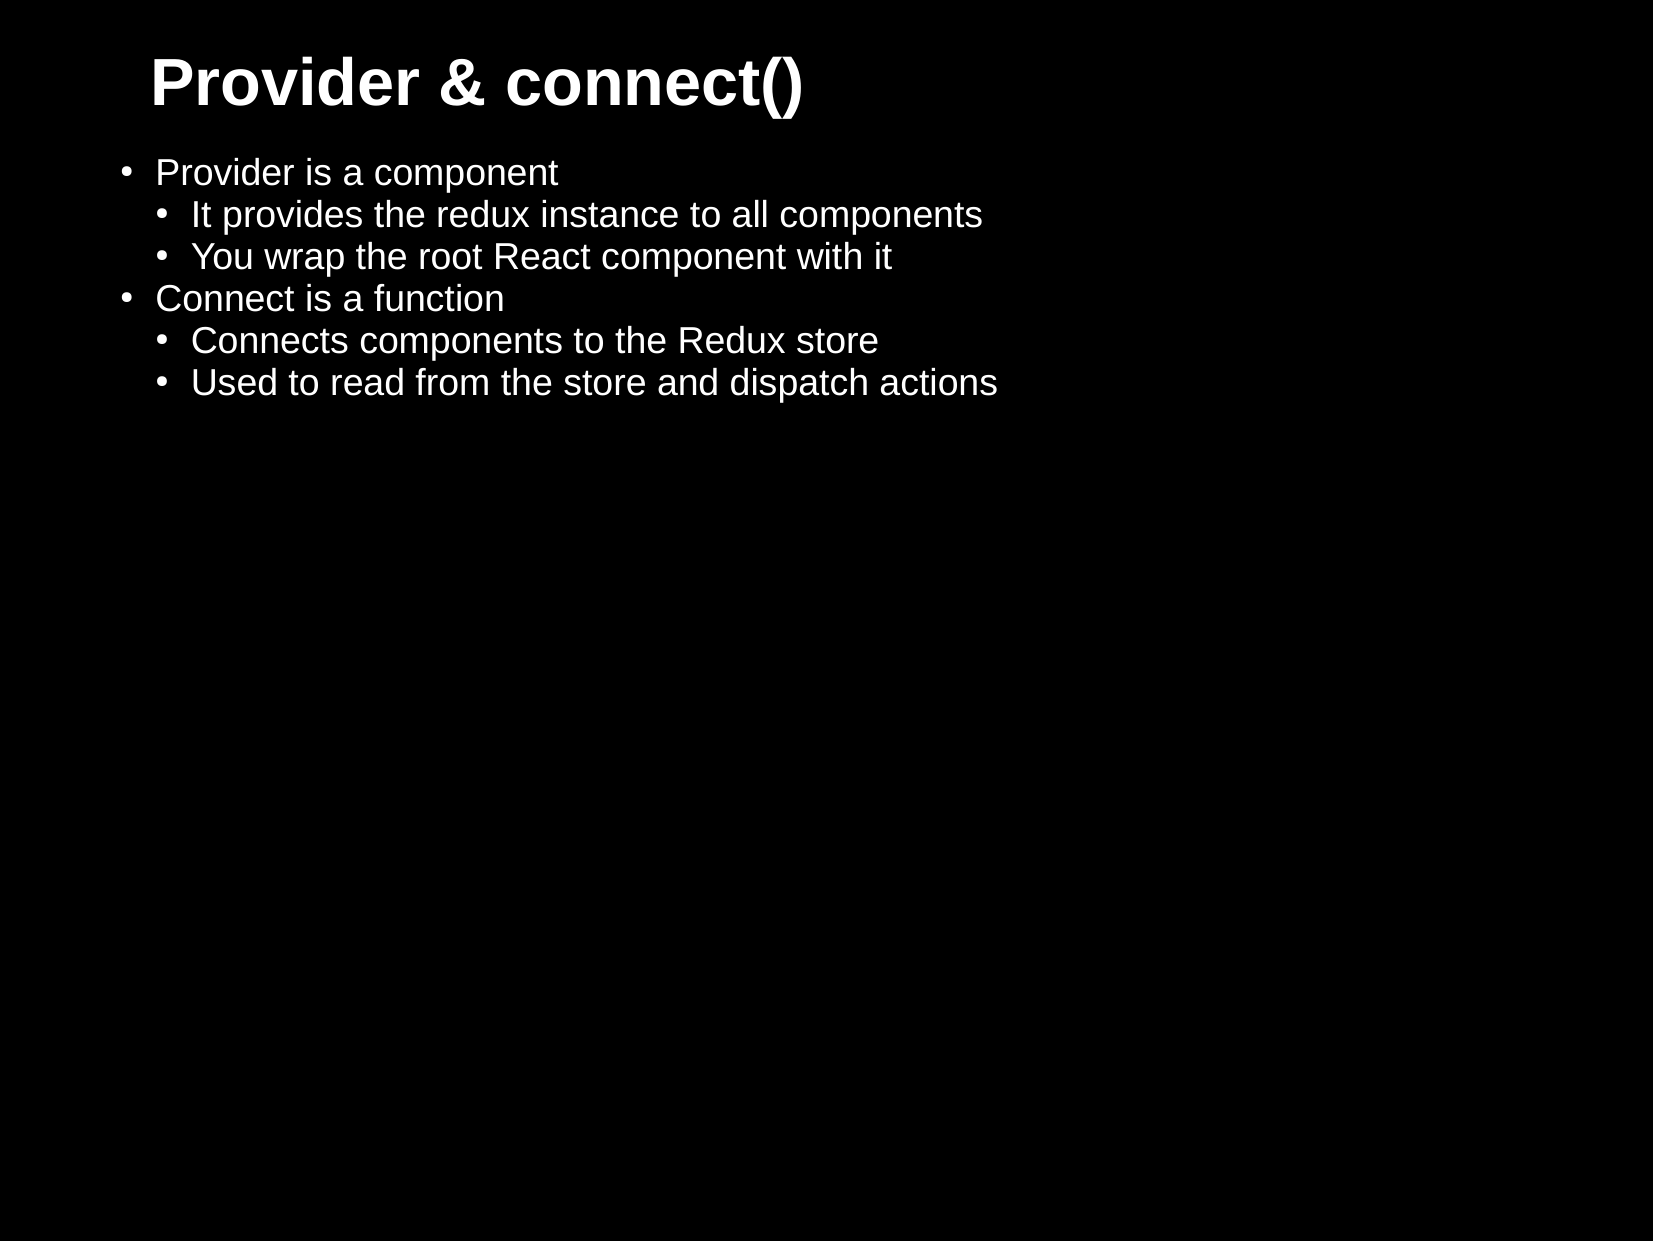

Provider & connect()
Provider is a component
It provides the redux instance to all components
You wrap the root React component with it
Connect is a function
Connects components to the Redux store
Used to read from the store and dispatch actions